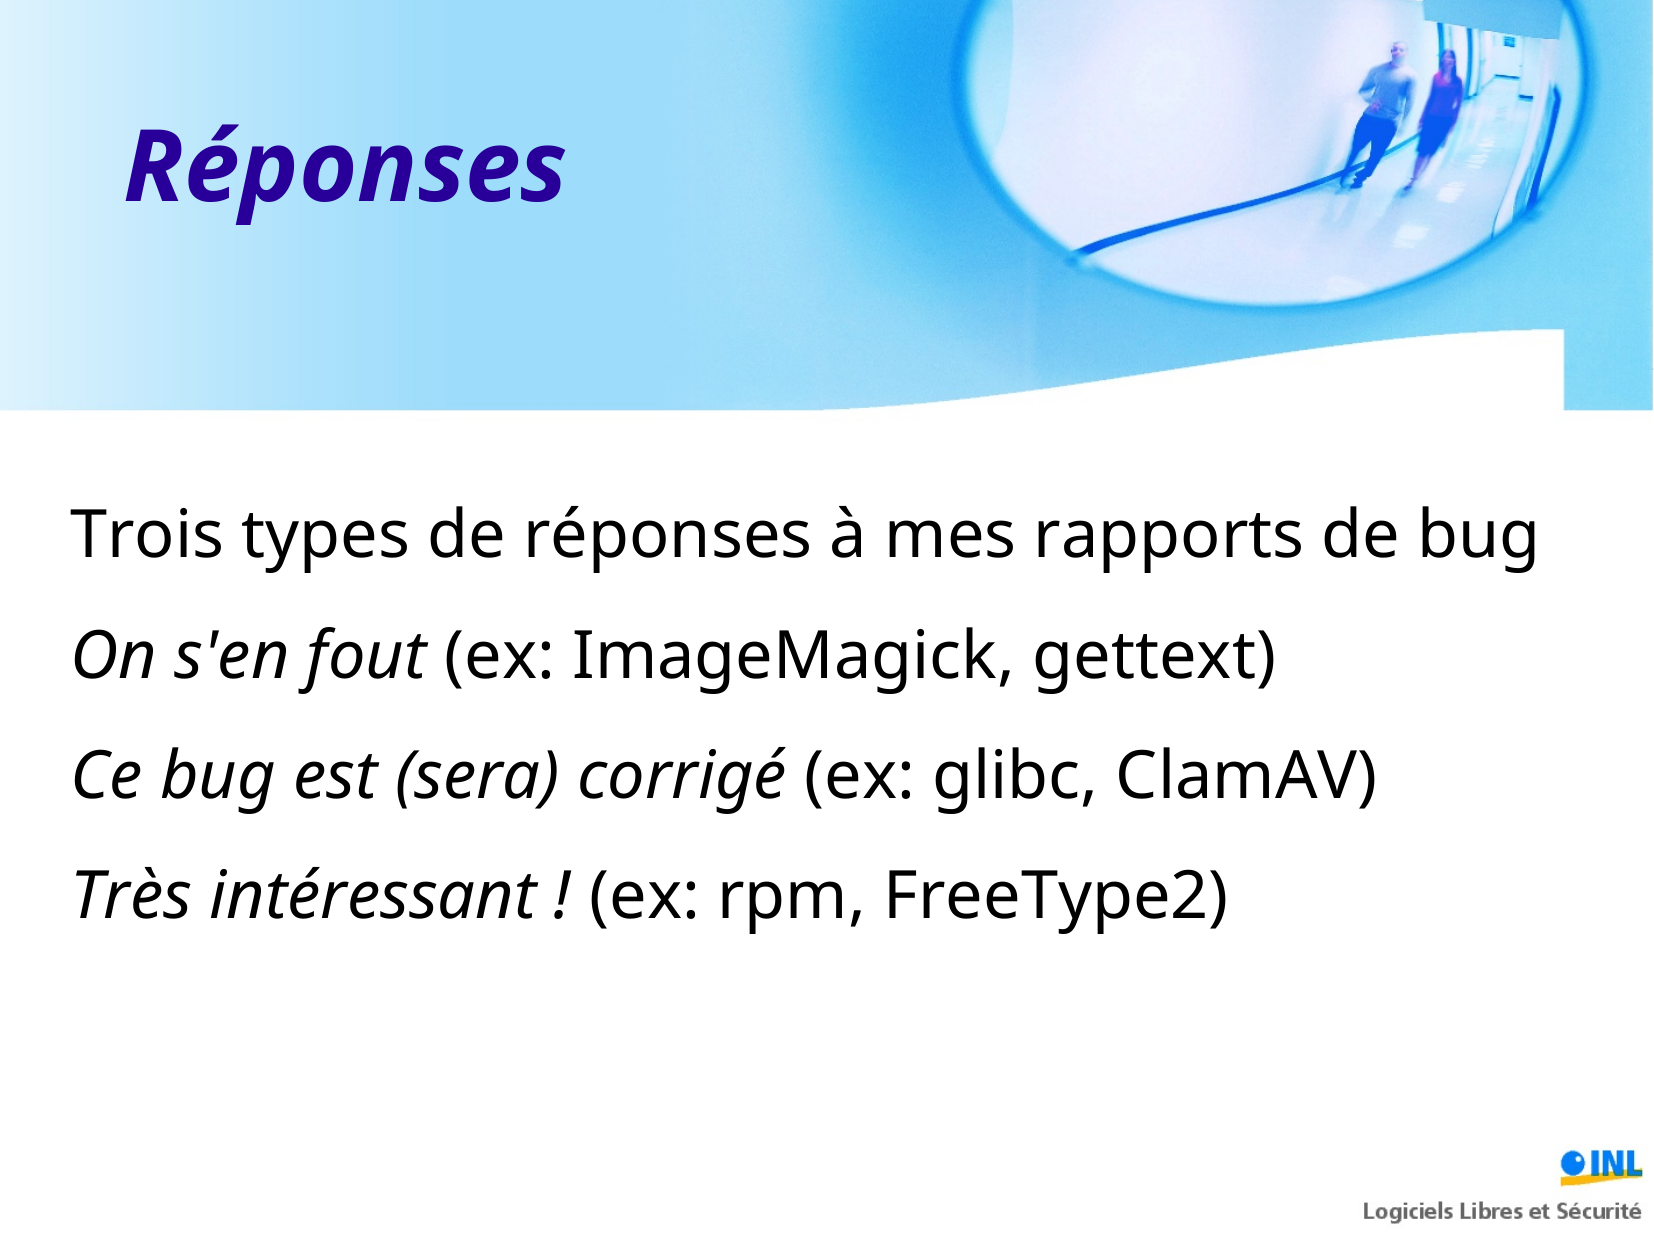

Réponses
# Trois types de réponses à mes rapports de bug
On s'en fout (ex: ImageMagick, gettext)
Ce bug est (sera) corrigé (ex: glibc, ClamAV)
Très intéressant ! (ex: rpm, FreeType2)